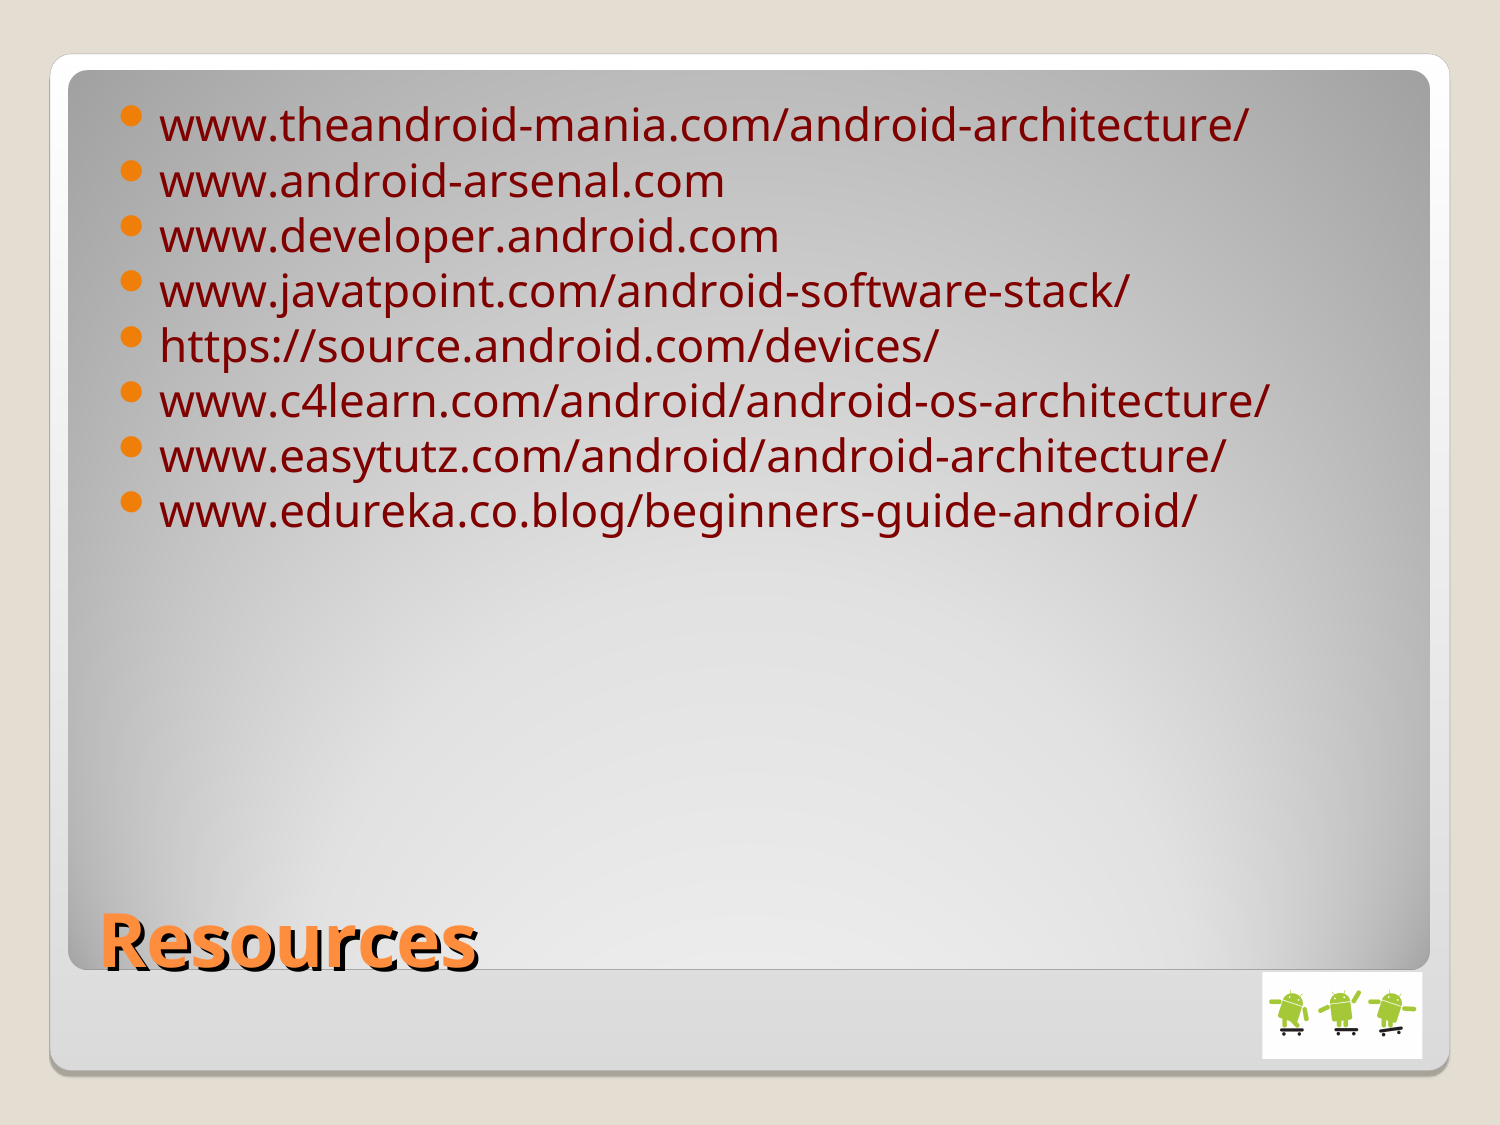

www.theandroid-mania.com/android-architecture/
www.android-arsenal.com
www.developer.android.com
www.javatpoint.com/android-software-stack/
https://source.android.com/devices/
www.c4learn.com/android/android-os-architecture/
www.easytutz.com/android/android-architecture/
www.edureka.co.blog/beginners-guide-android/
Resources